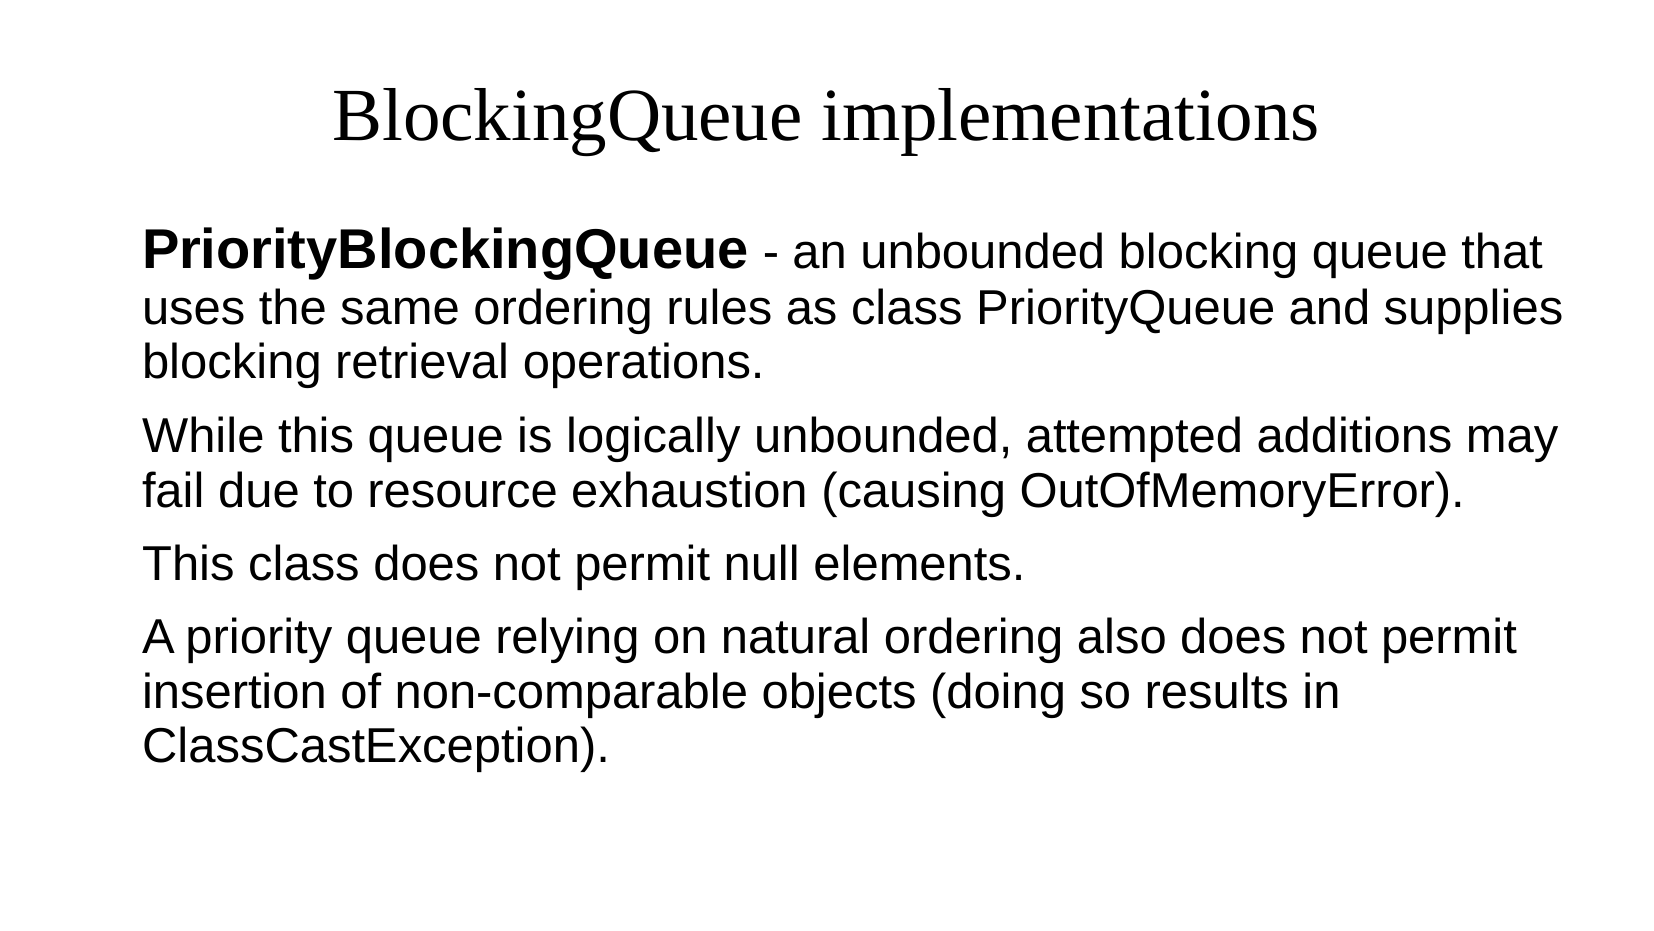

# BlockingQueue implementations
PriorityBlockingQueue - an unbounded blocking queue that uses the same ordering rules as class PriorityQueue and supplies blocking retrieval operations.
While this queue is logically unbounded, attempted additions may fail due to resource exhaustion (causing OutOfMemoryError).
This class does not permit null elements.
A priority queue relying on natural ordering also does not permit insertion of non-comparable objects (doing so results in ClassCastException).